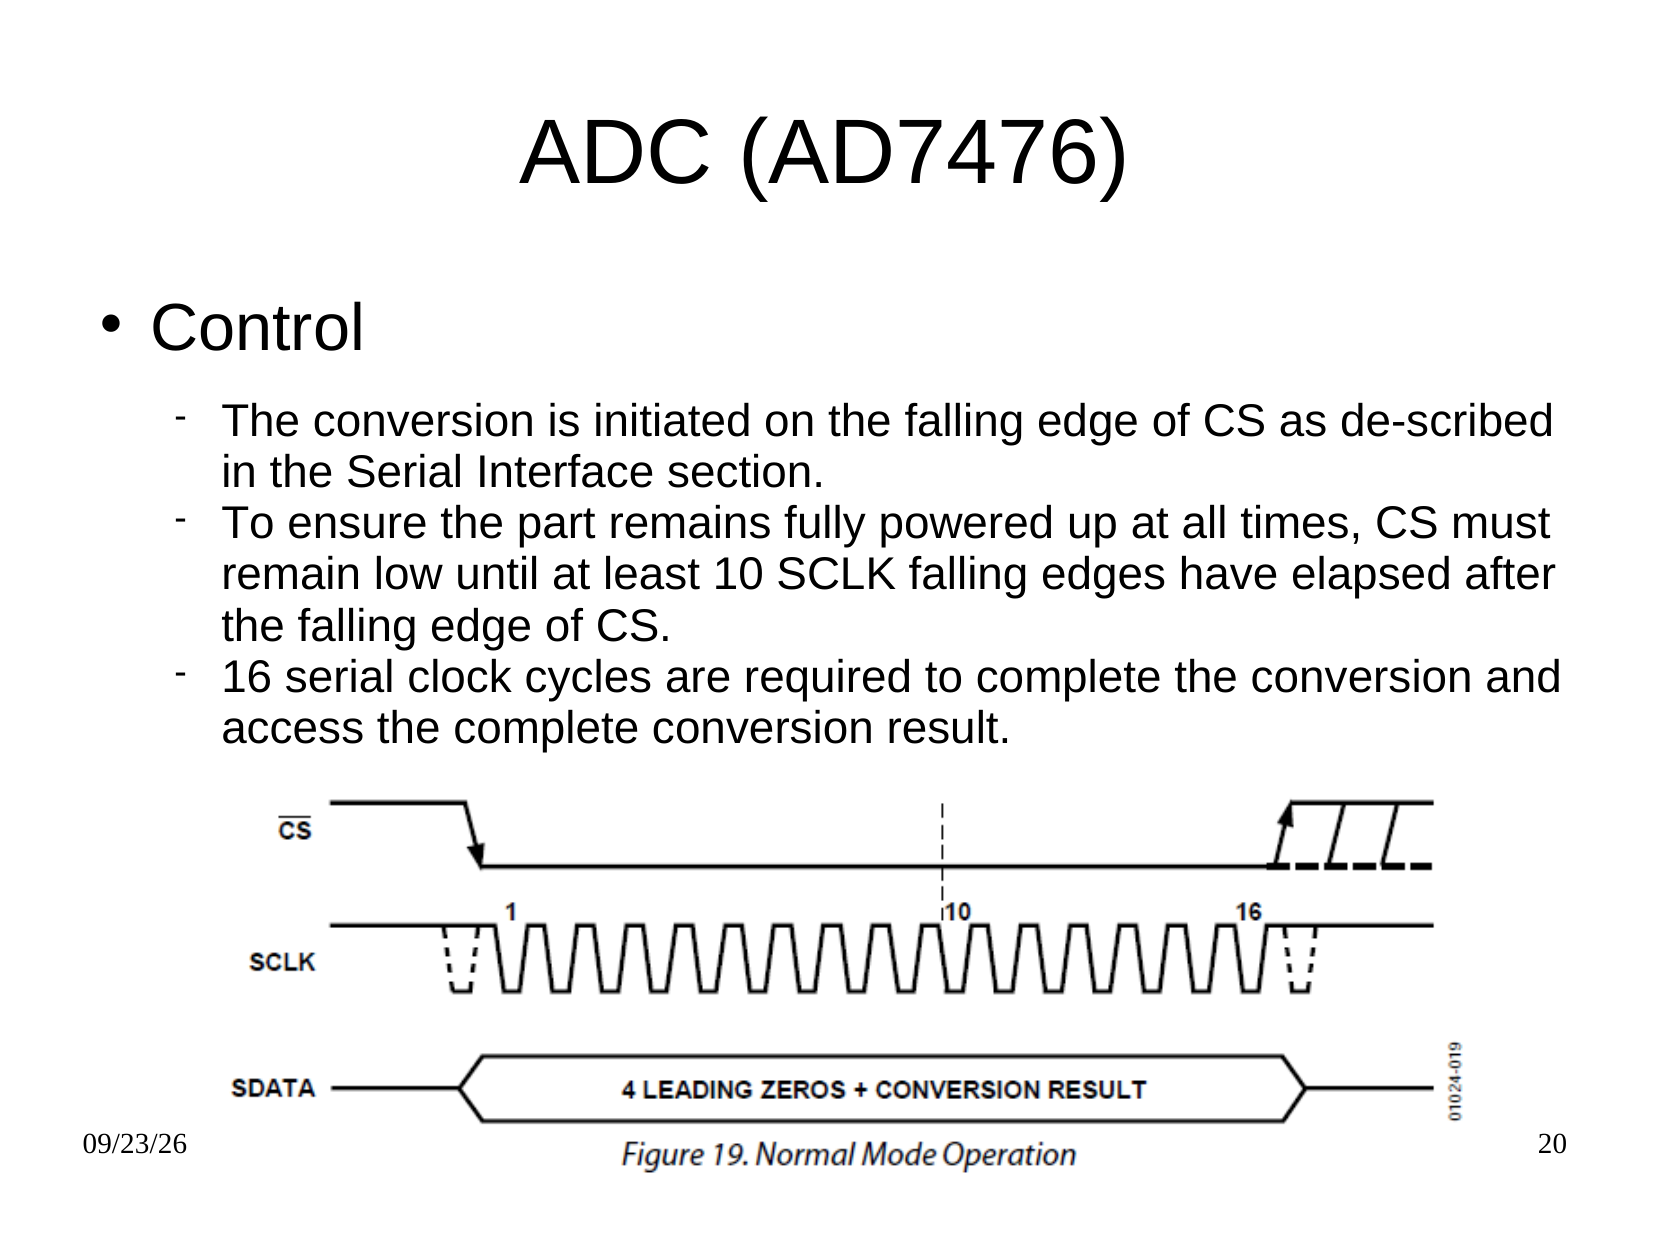

# ADC (AD7476)
Control
The conversion is initiated on the falling edge of CS as de-scribed in the Serial Interface section.
To ensure the part remains fully powered up at all times, CS must remain low until at least 10 SCLK falling edges have elapsed after the falling edge of CS.
16 serial clock cycles are required to complete the conversion and access the complete conversion result.
CS3468, Qijun Gu
20